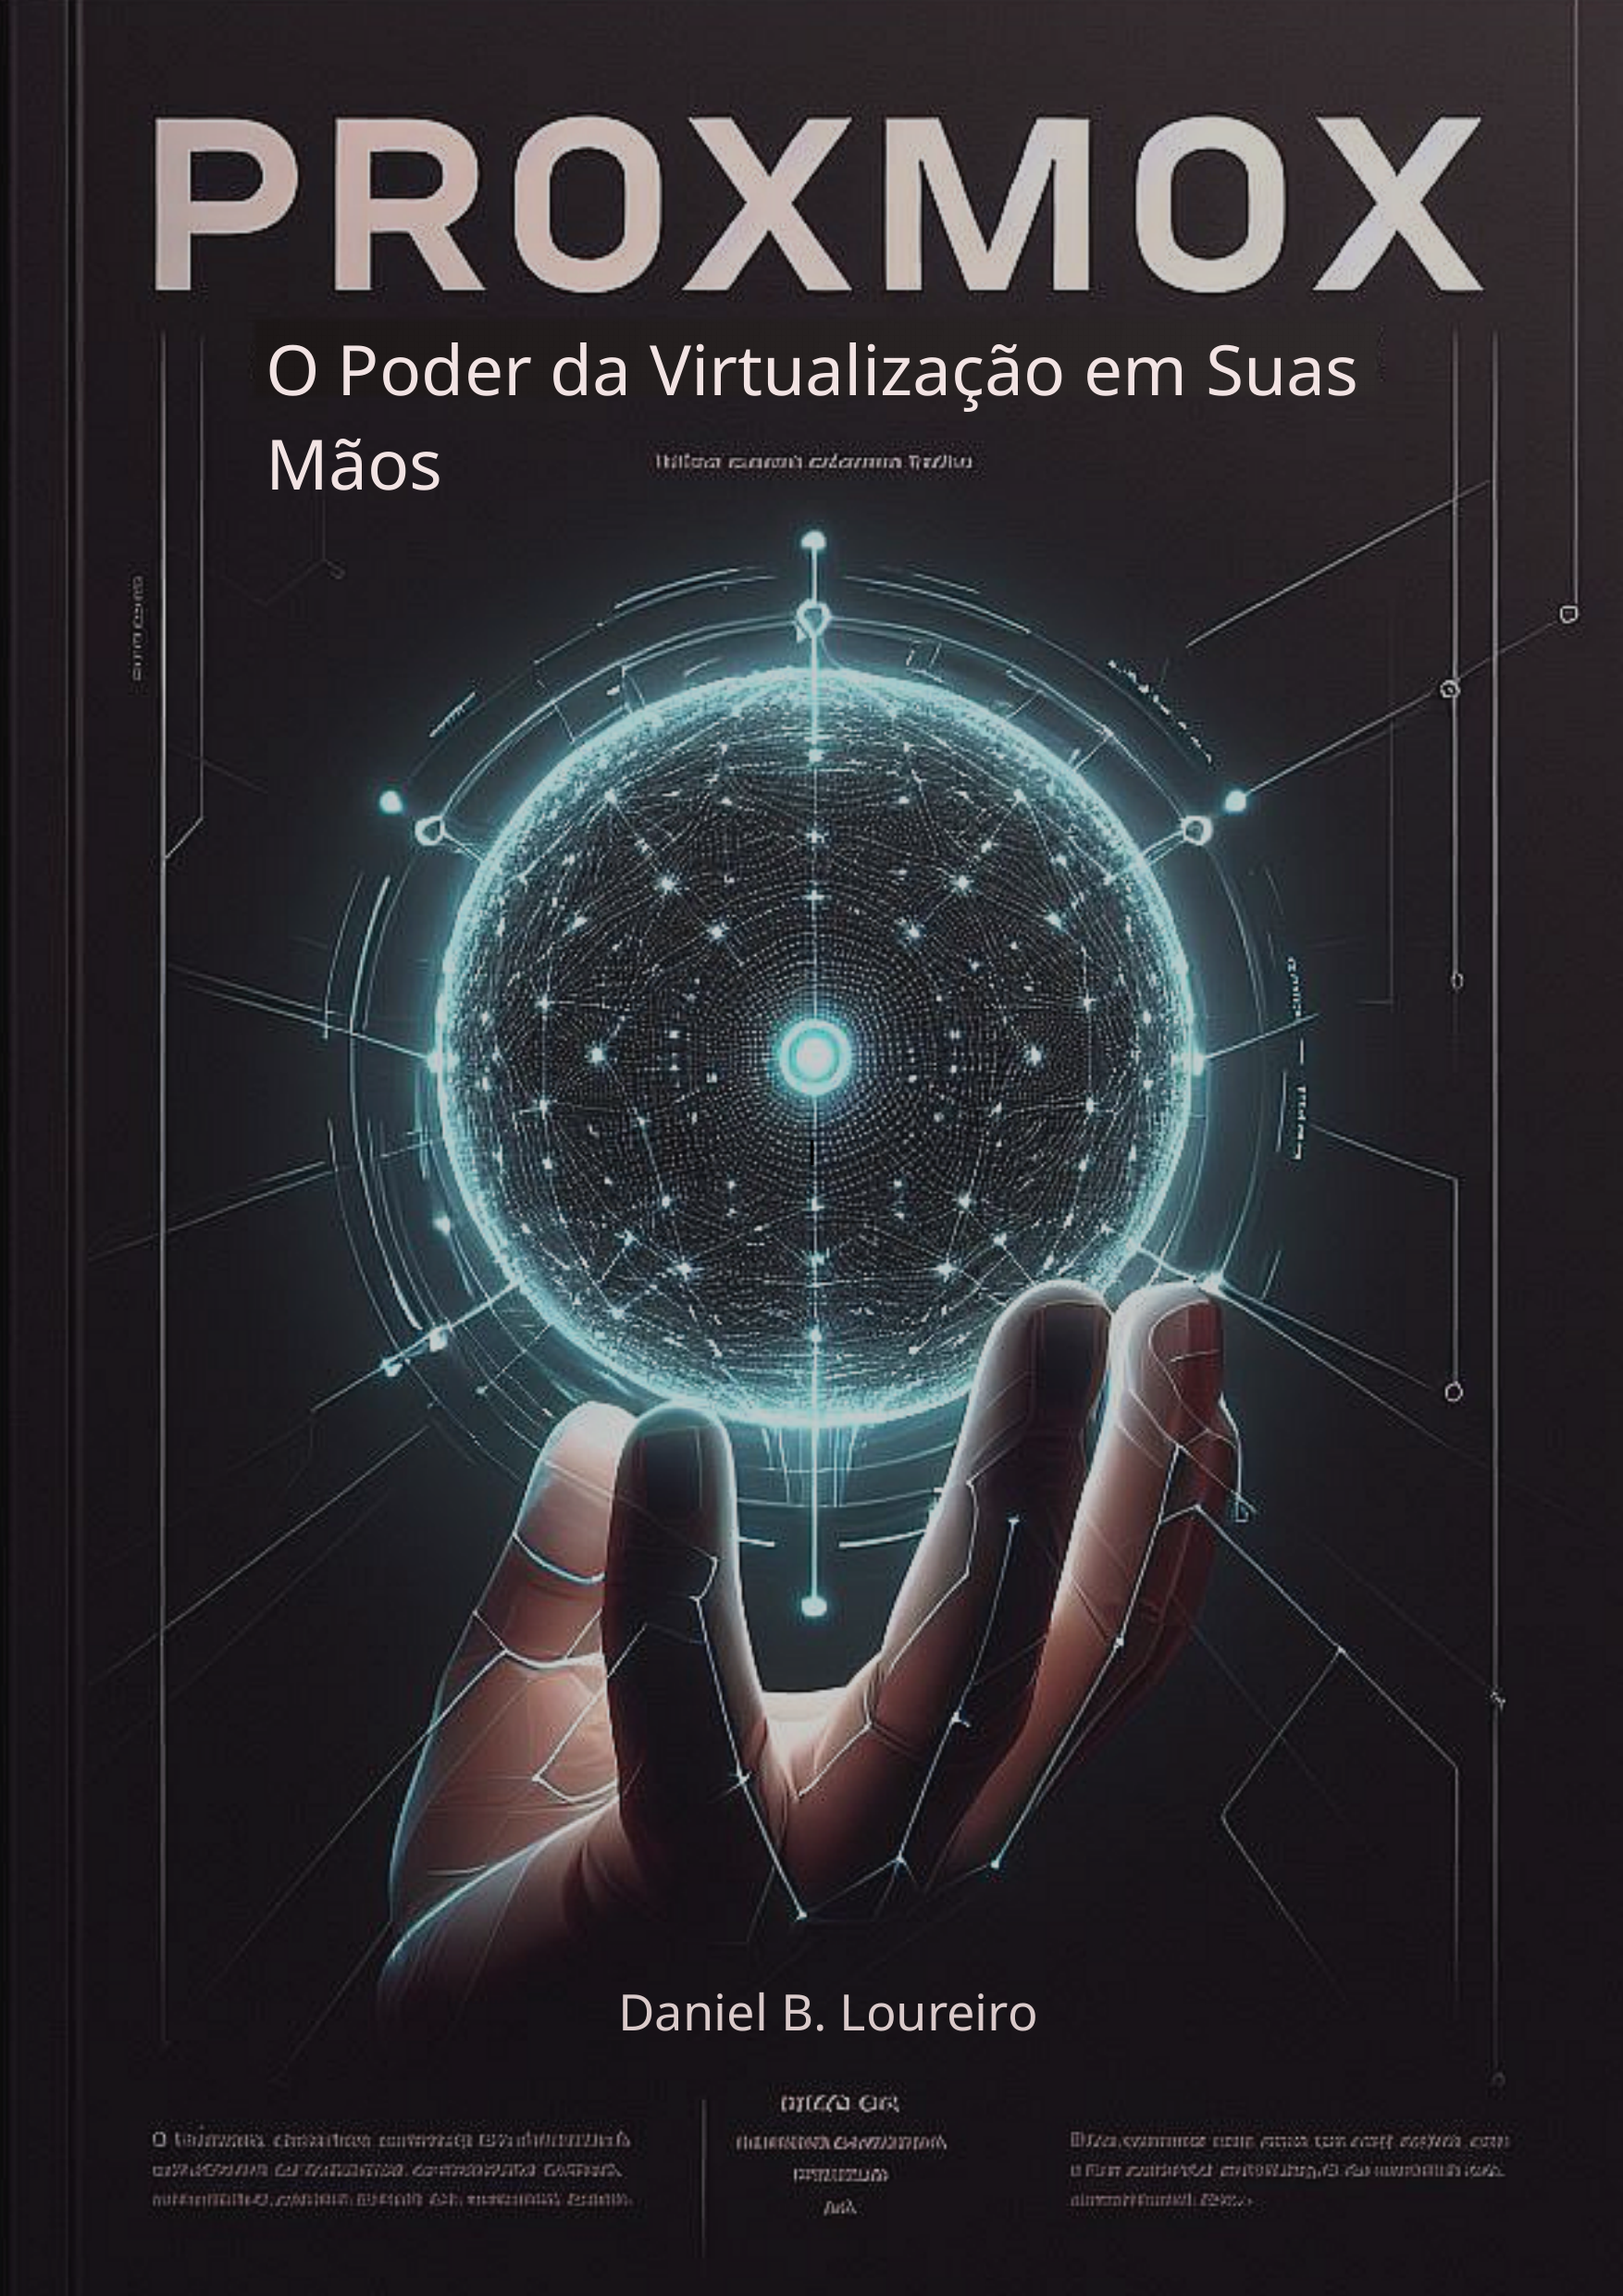

l
O Poder da Virtualização em Suas Mãos
Daniel B. Loureiro
1